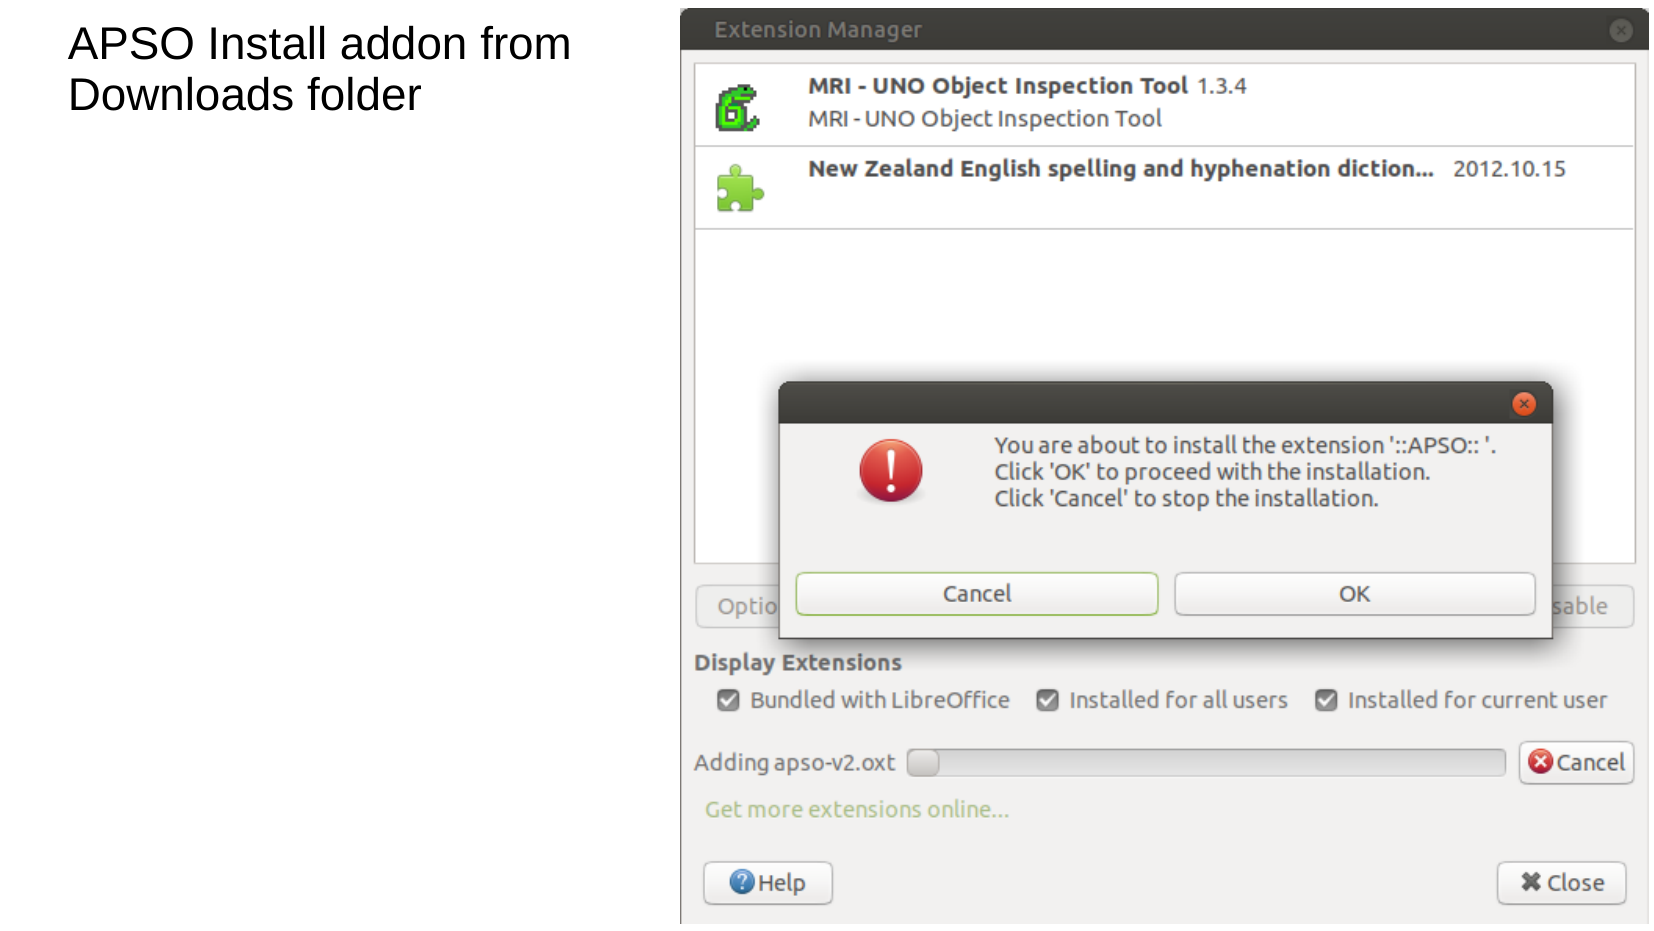

# APSO Install addon from
Downloads folder